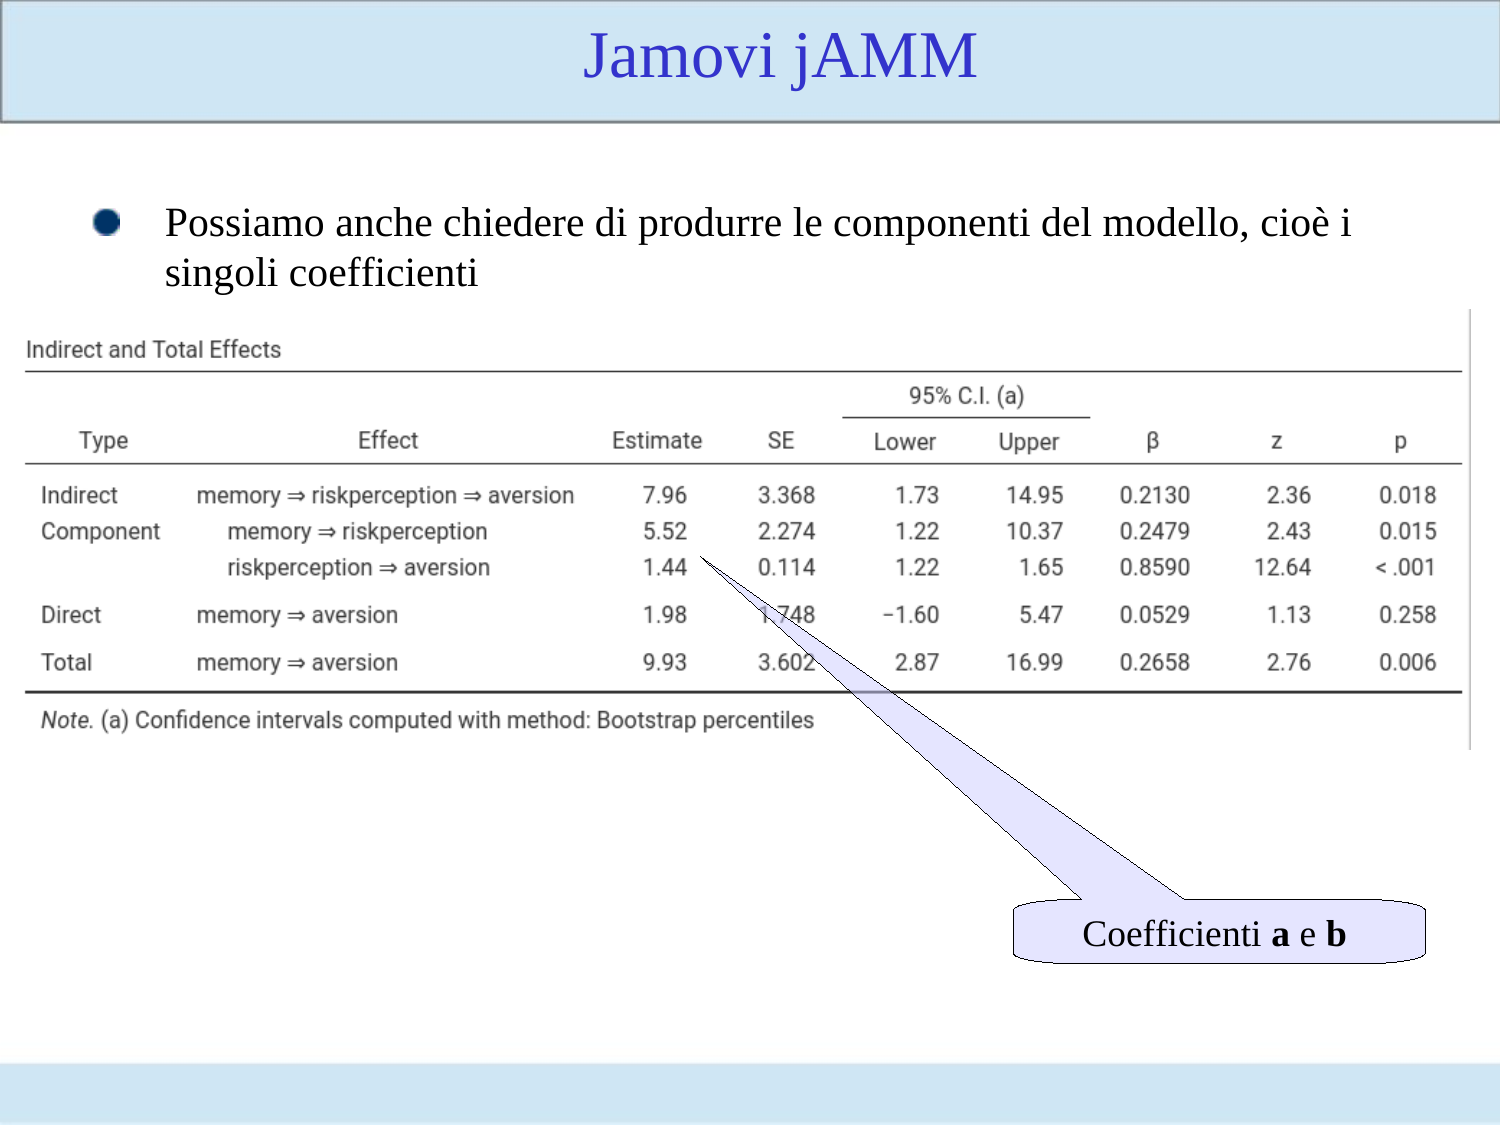

# Jamovi jAMM
Possiamo anche chiedere di produrre le componenti del modello, cioè i singoli coefficienti
Coefficienti a e b